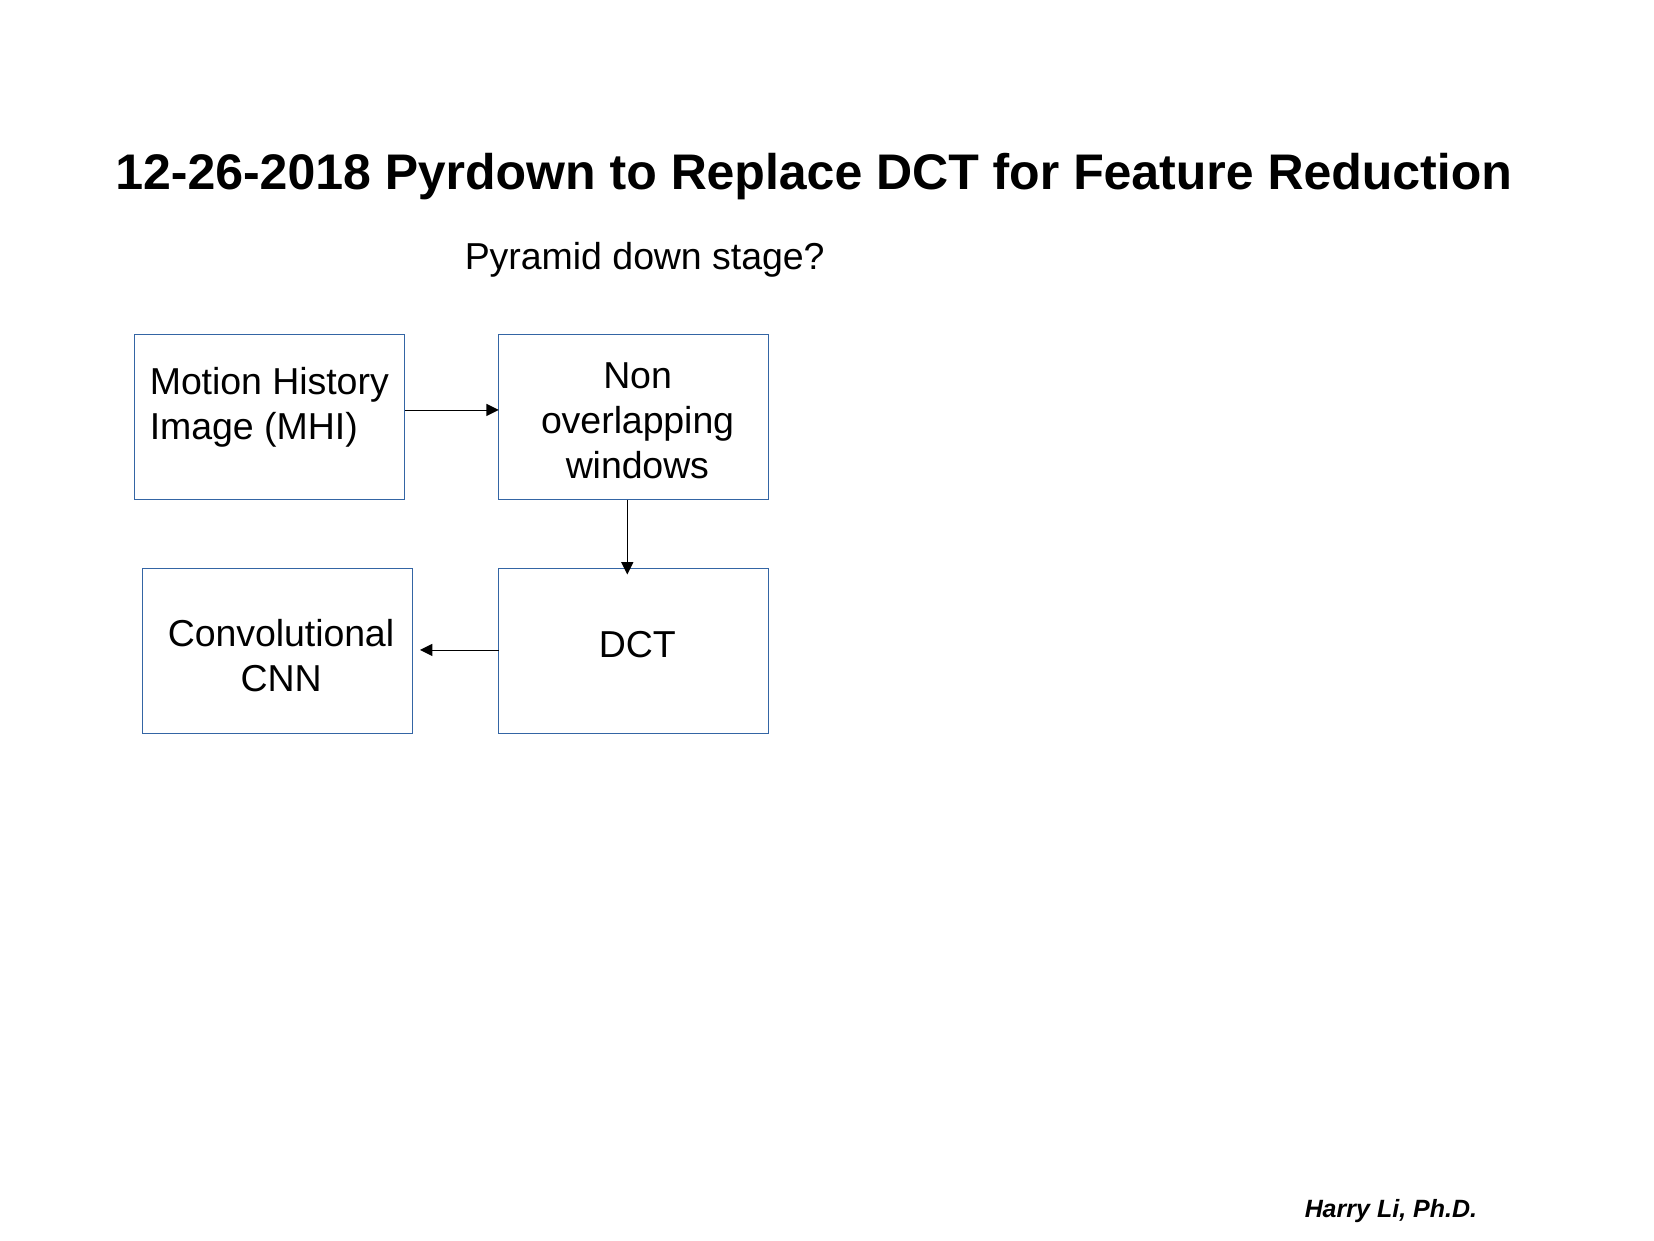

12-26-2018 Pyrdown to Replace DCT for Feature Reduction
Pyramid down stage?
Non overlapping windows
Motion History Image (MHI)
ConvolutionalCNN
DCT
Harry Li, Ph.D.